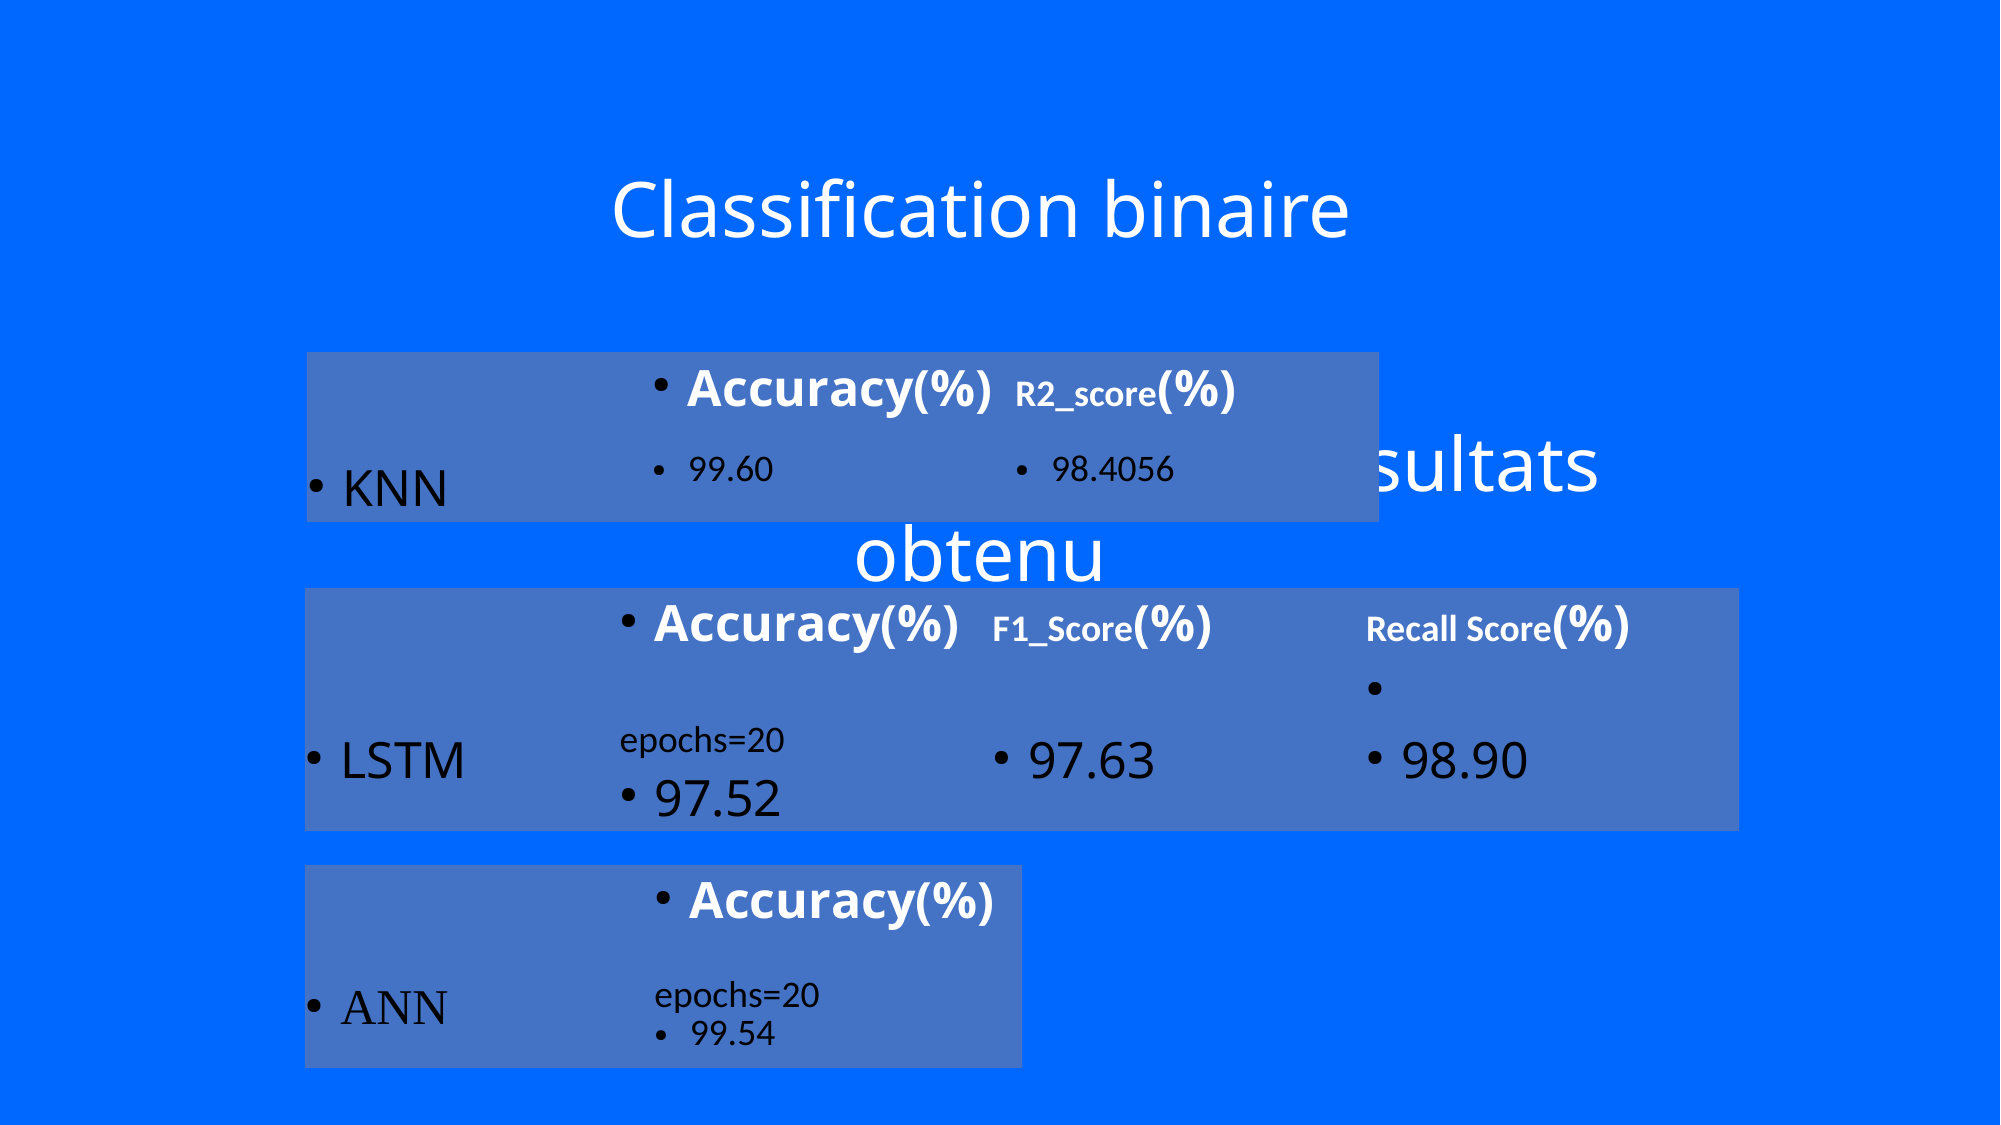

Classification binaire
# Tableau récapitulatif des Résultats obtenu
| | Accuracy(%) | R2\_score(%) |
| --- | --- | --- |
| KNN | 99.60 | 98.4056 |
| | Accuracy(%) | F1\_Score(%) | Recall Score(%) |
| --- | --- | --- | --- |
| LSTM | epochs=20 97.52 | 97.63 | 98.90 |
| | Accuracy(%) |
| --- | --- |
| ANN | epochs=20 99.54 |